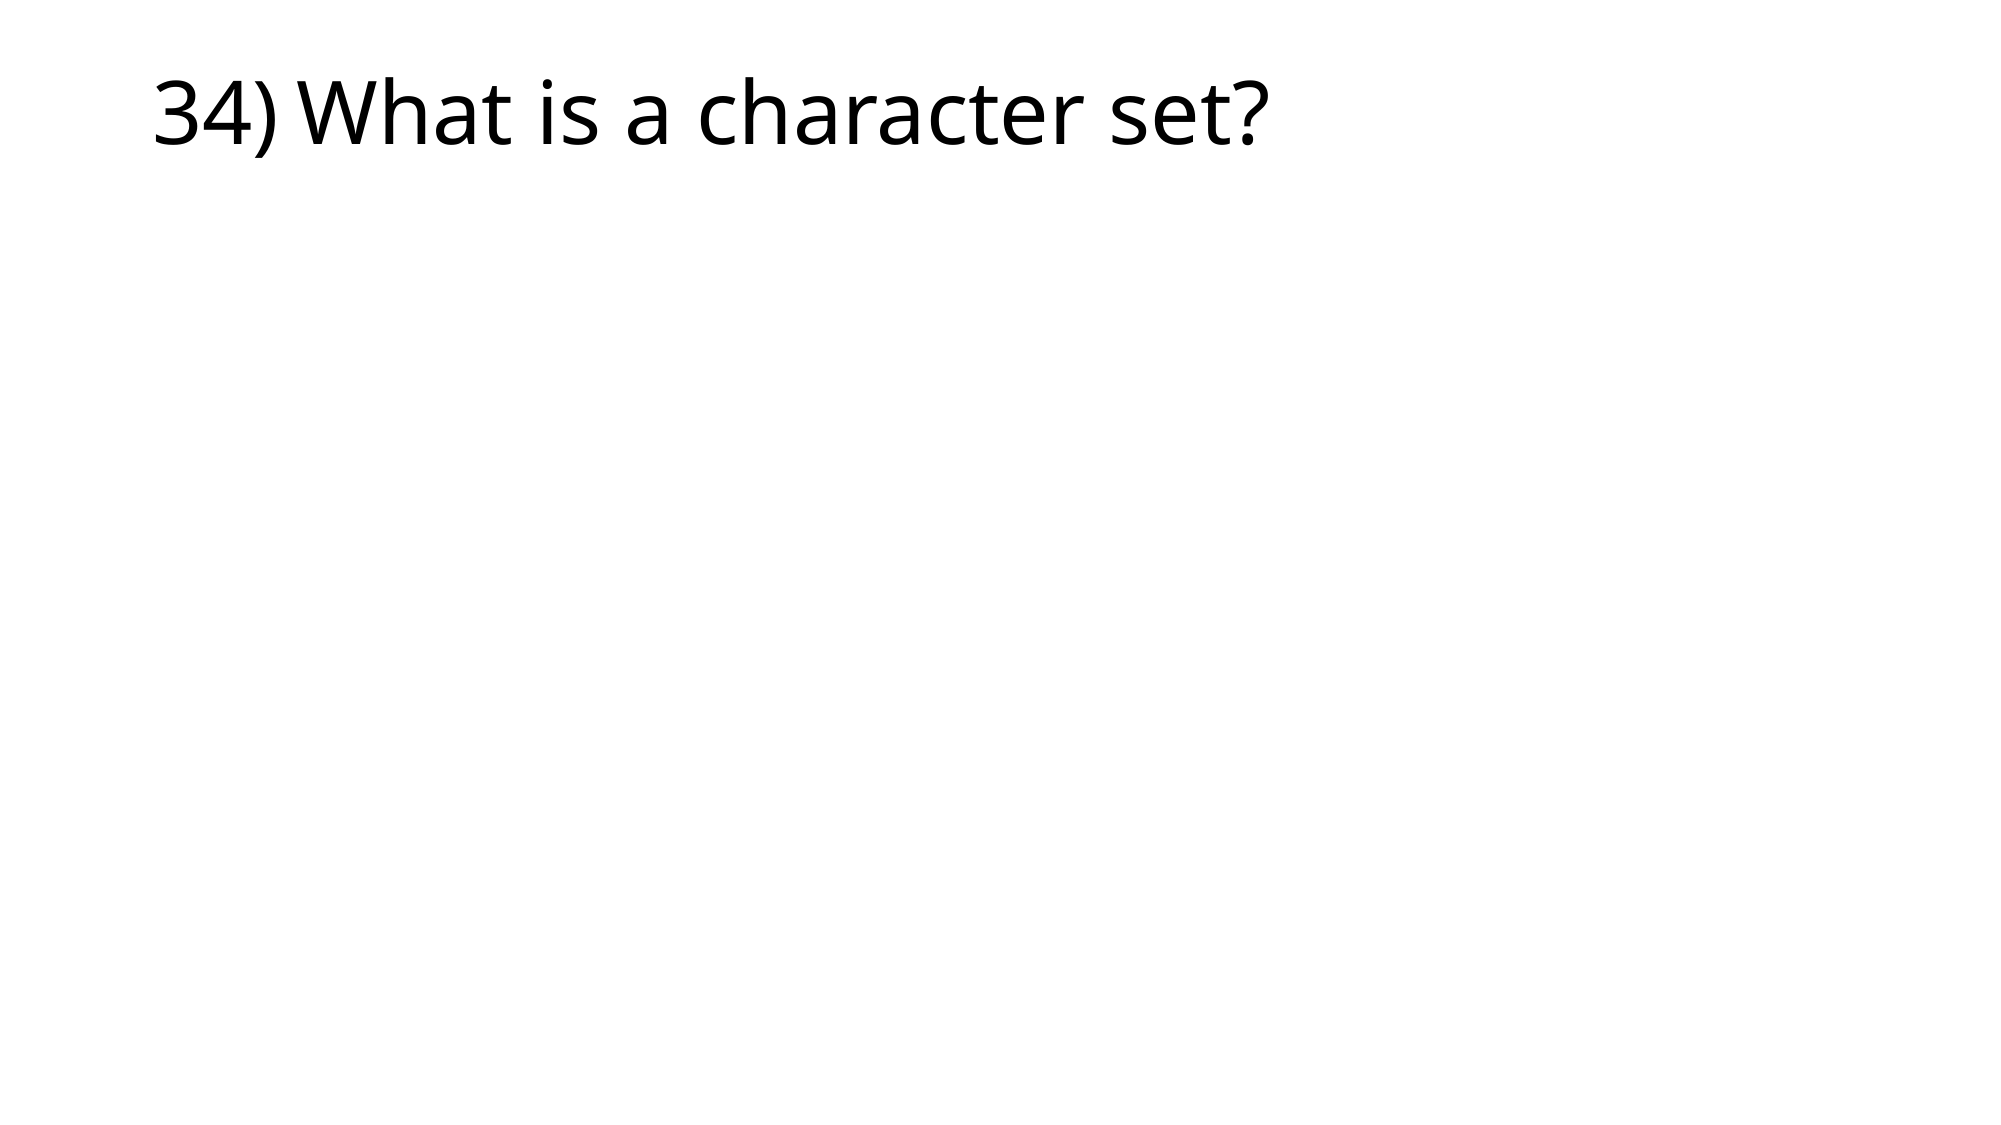

# 34)	What is a character set?